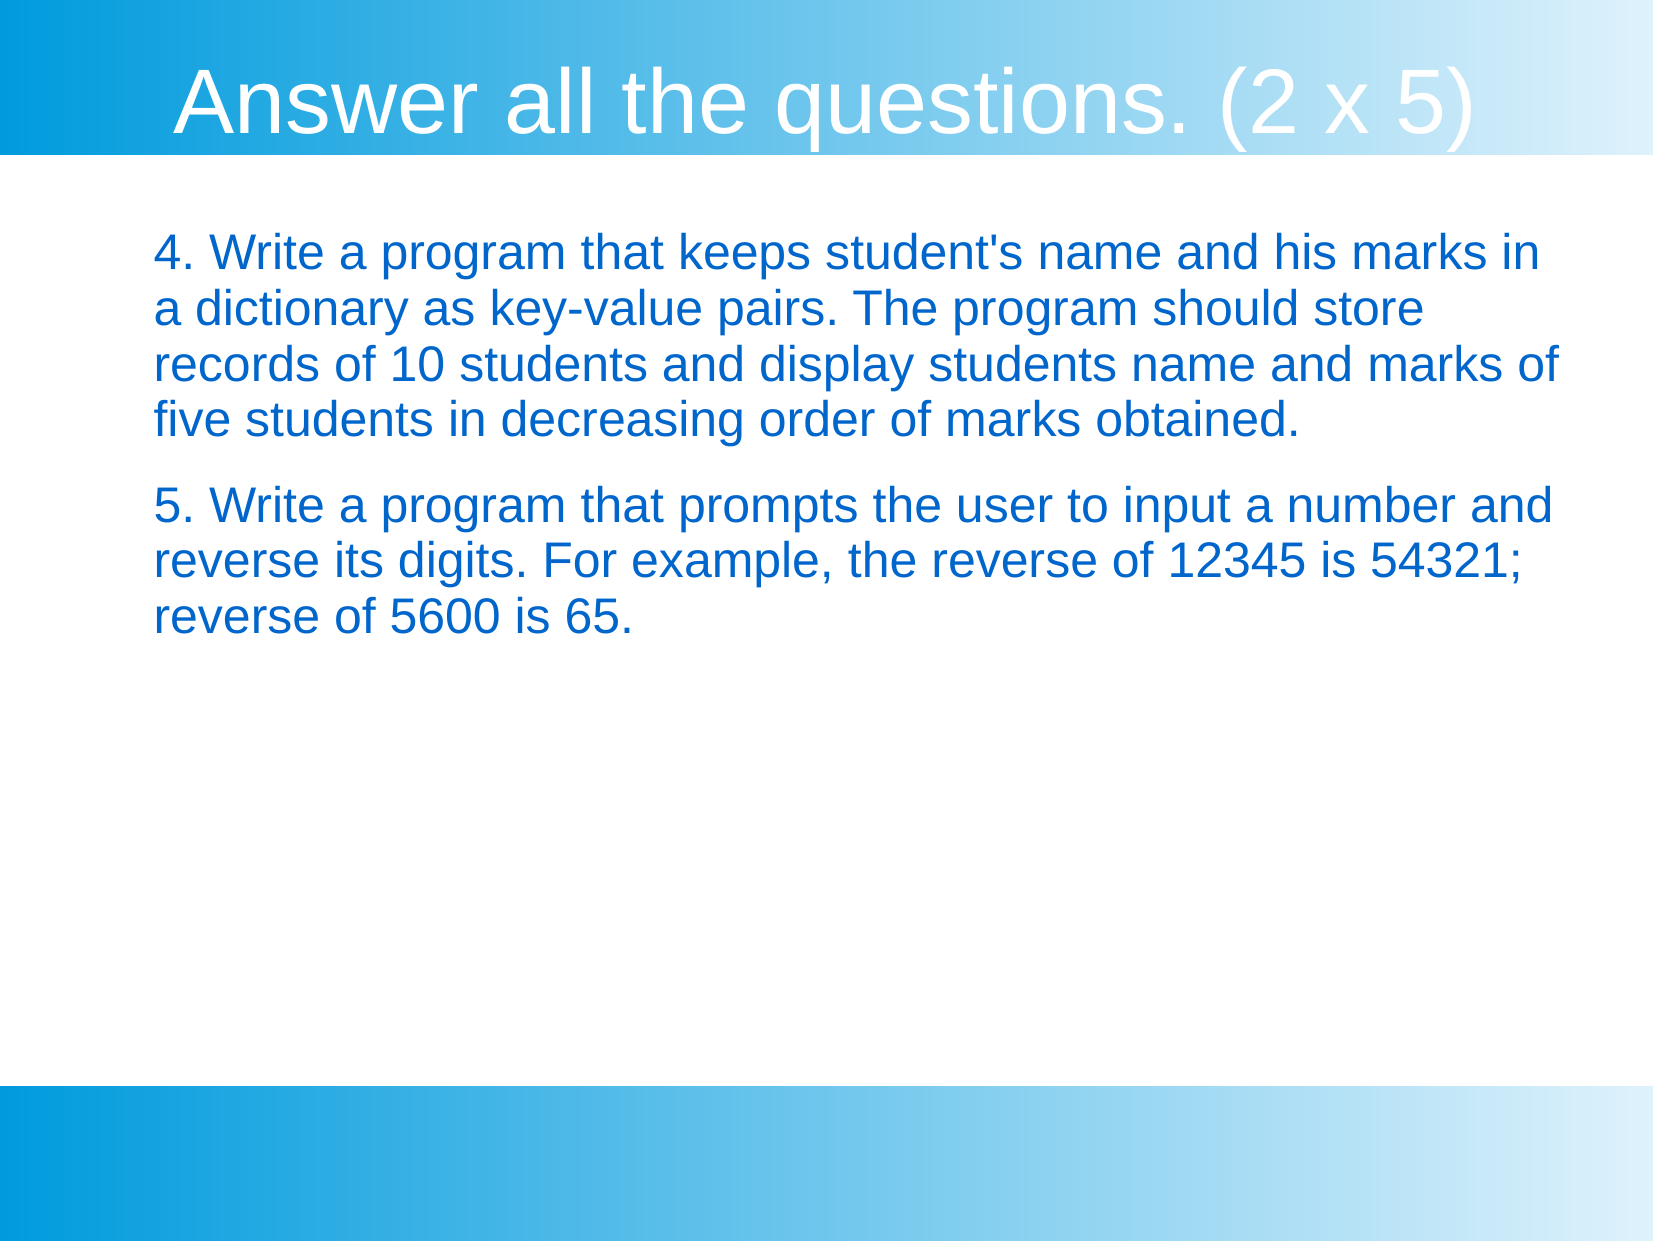

# Answer all the questions. (2 x 5)
4. Write a program that keeps student's name and his marks in a dictionary as key-value pairs. The program should store records of 10 students and display students name and marks of five students in decreasing order of marks obtained.
5. Write a program that prompts the user to input a number and reverse its digits. For example, the reverse of 12345 is 54321; reverse of 5600 is 65.